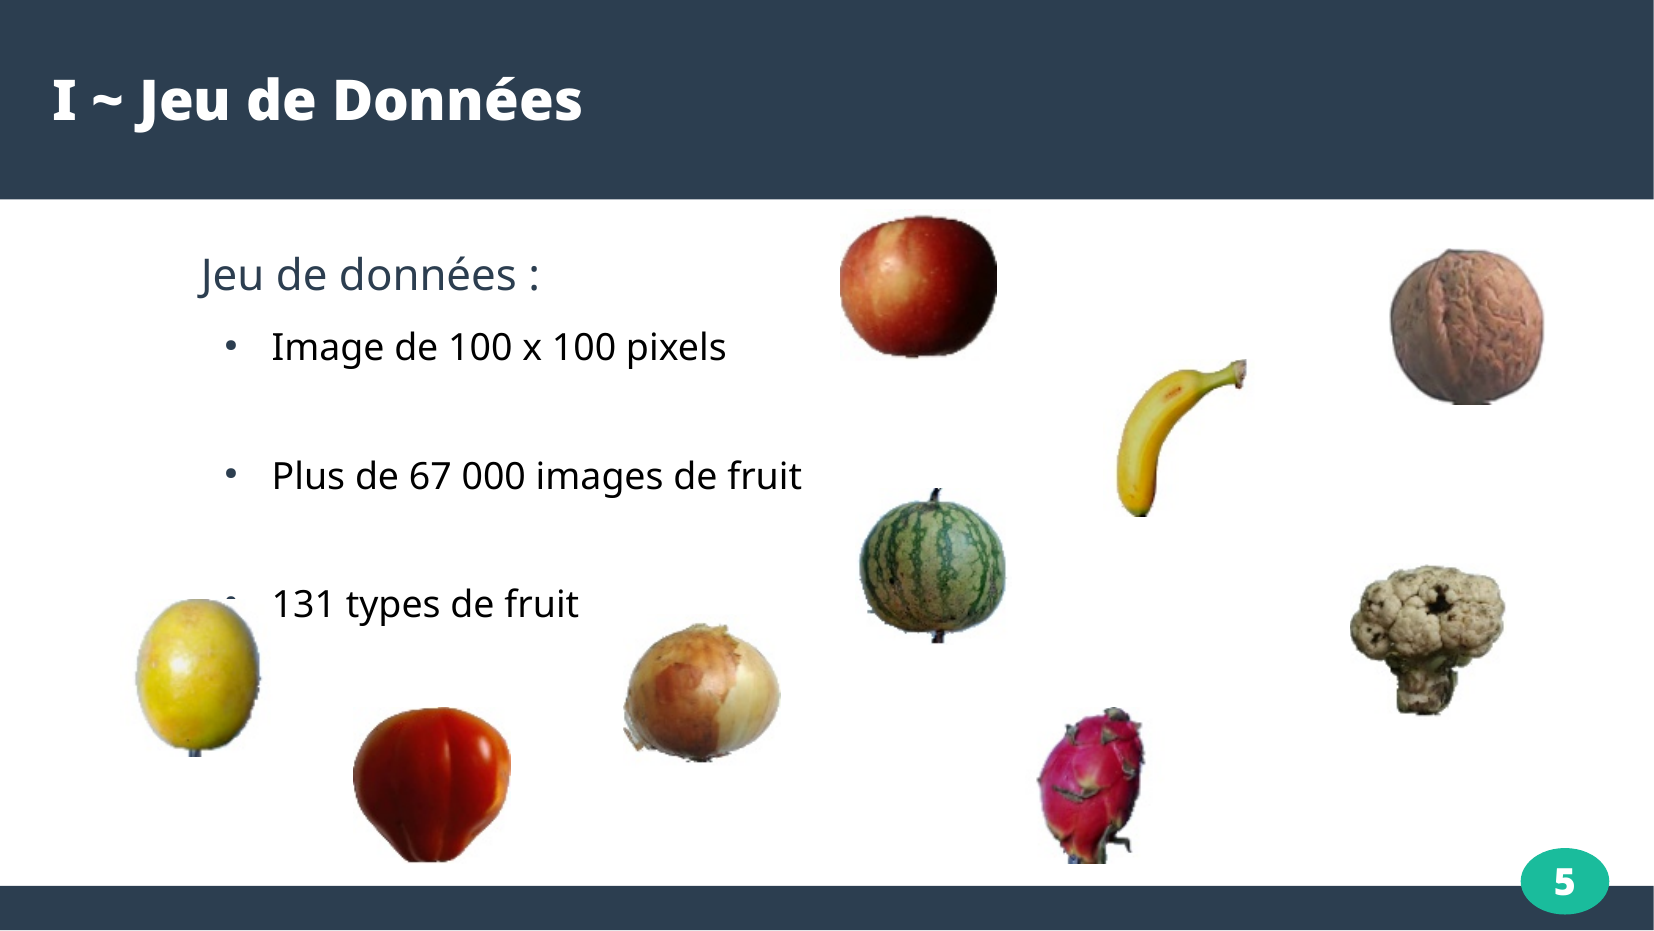

# I ~ Jeu de Données
Jeu de données :
Image de 100 x 100 pixels
Plus de 67 000 images de fruit
131 types de fruit
5